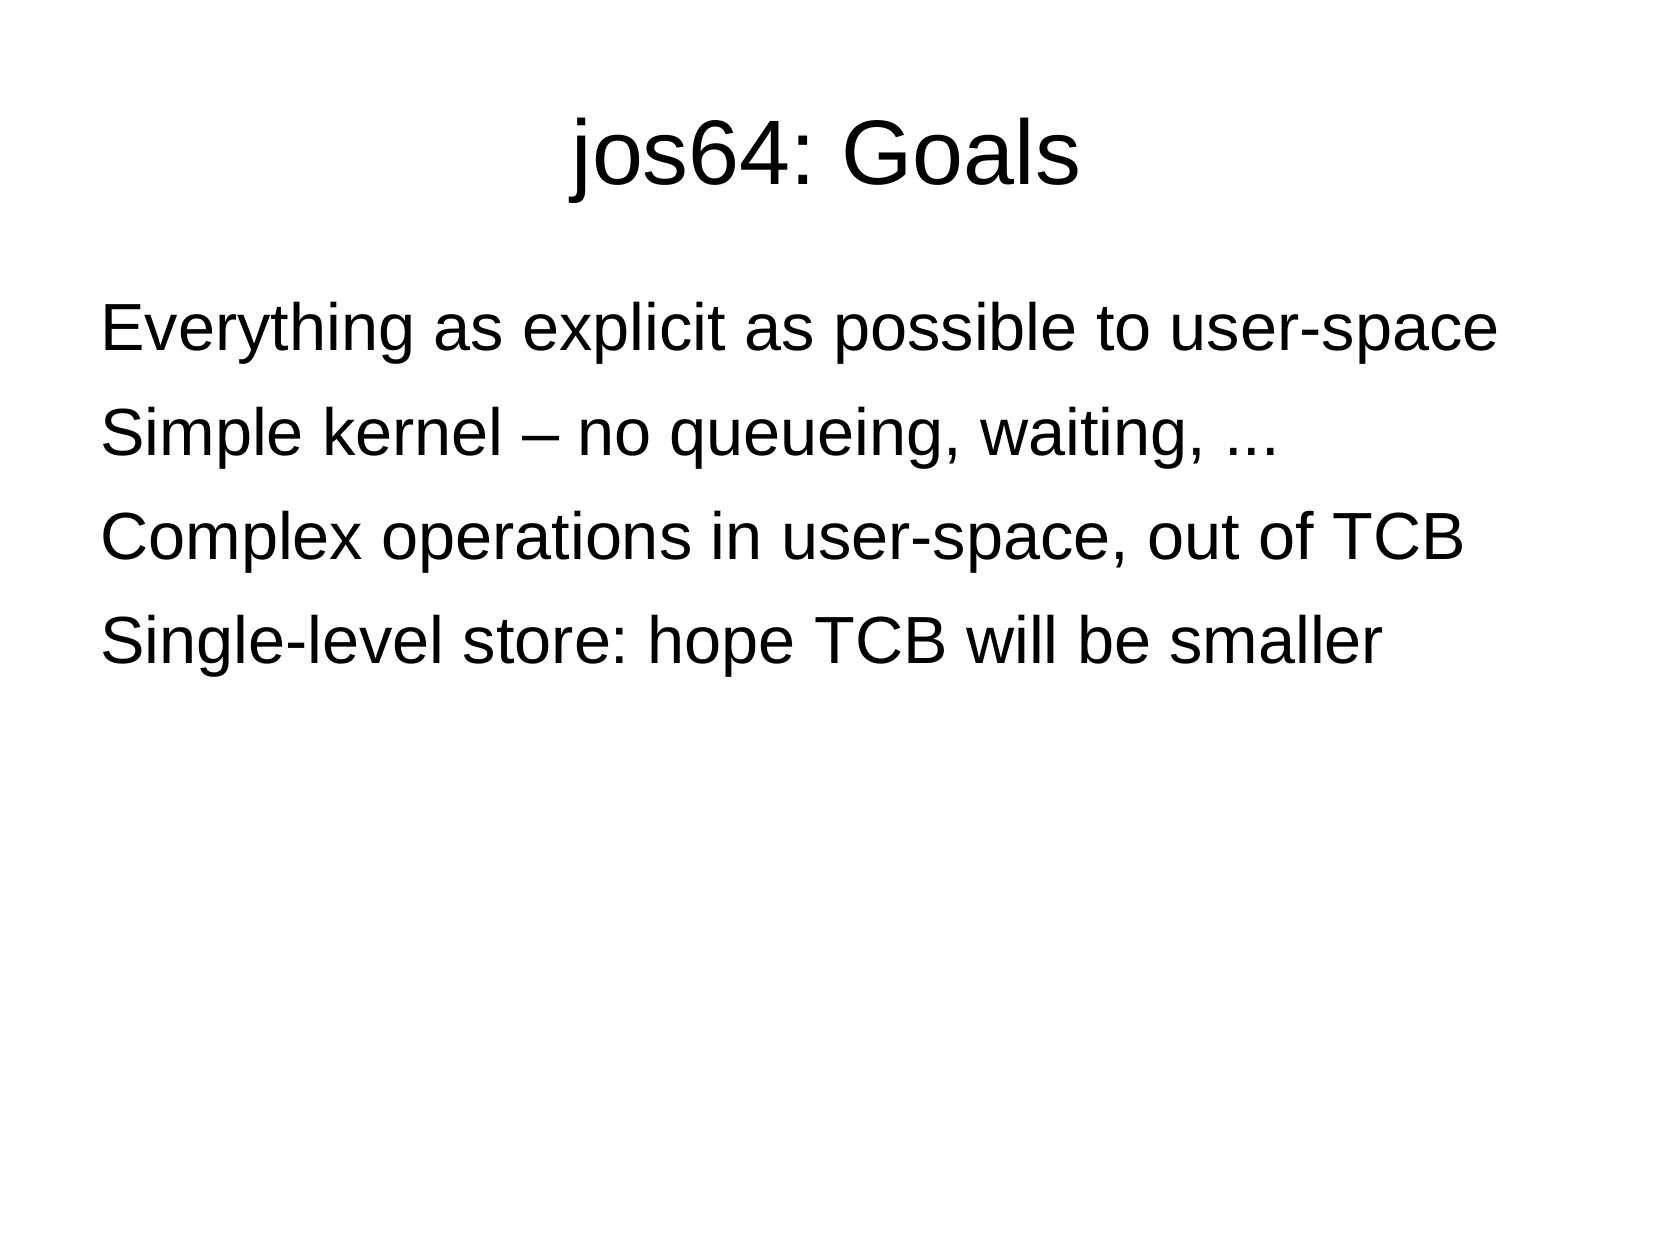

# jos64: Goals
Everything as explicit as possible to user-space
Simple kernel – no queueing, waiting, ...
Complex operations in user-space, out of TCB
Single-level store: hope TCB will be smaller